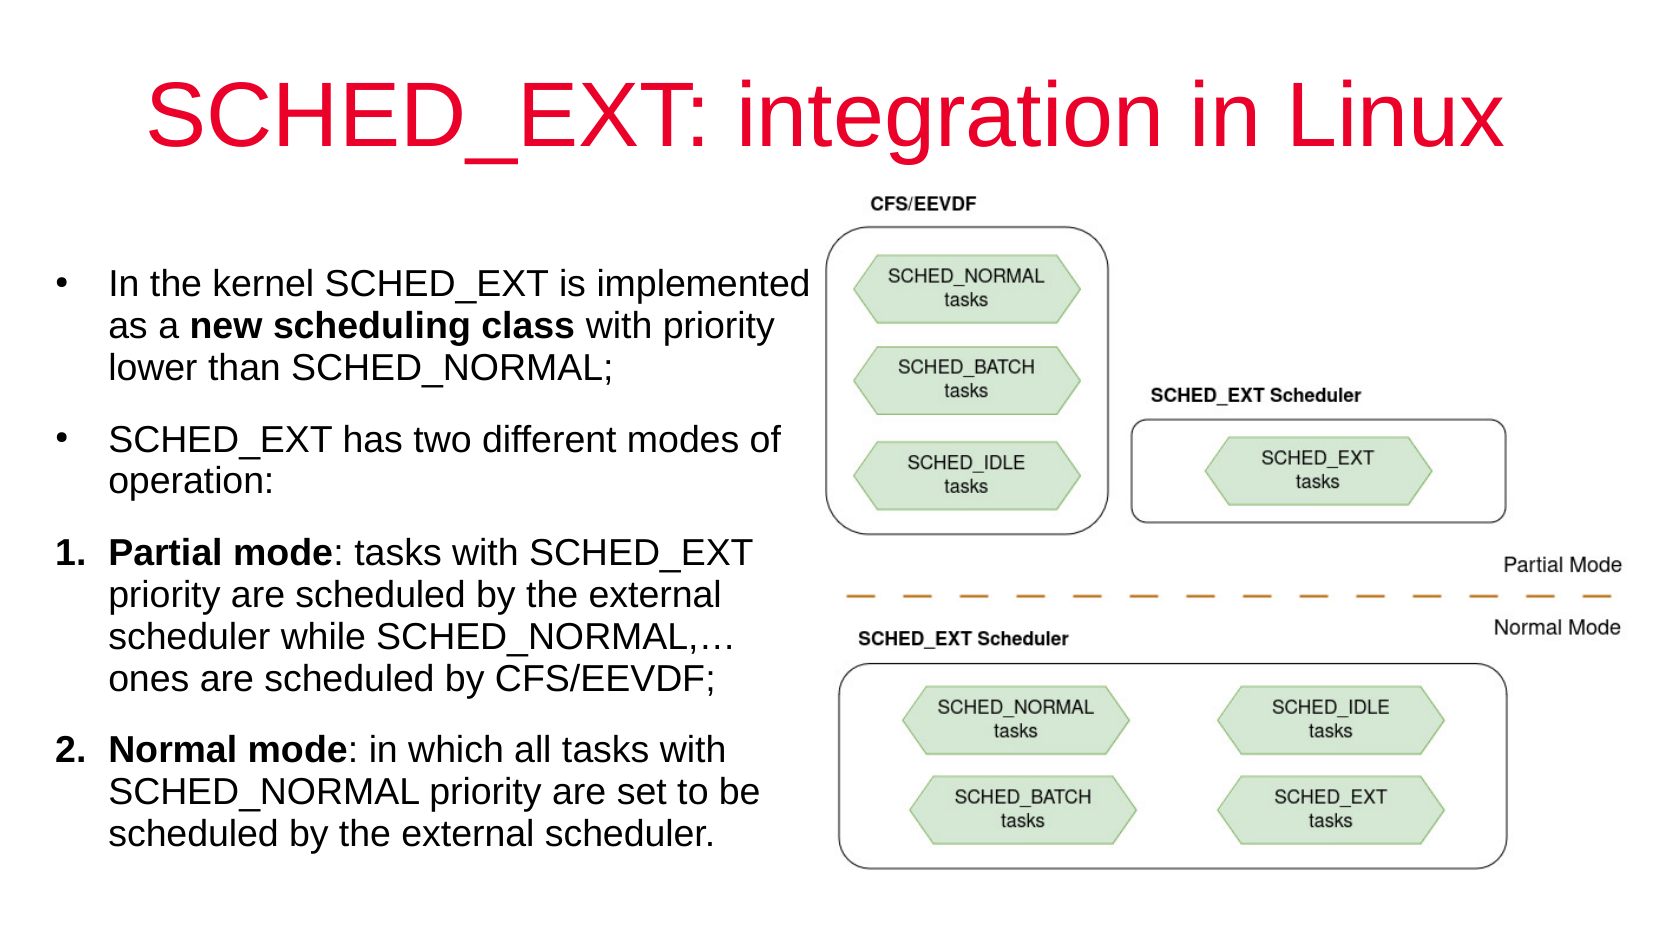

# SCHED_EXT: integration in Linux
In the kernel SCHED_EXT is implemented as a new scheduling class with priority lower than SCHED_NORMAL;
SCHED_EXT has two different modes of operation:
Partial mode: tasks with SCHED_EXT priority are scheduled by the external scheduler while SCHED_NORMAL,… ones are scheduled by CFS/EEVDF;
Normal mode: in which all tasks with SCHED_NORMAL priority are set to be scheduled by the external scheduler.